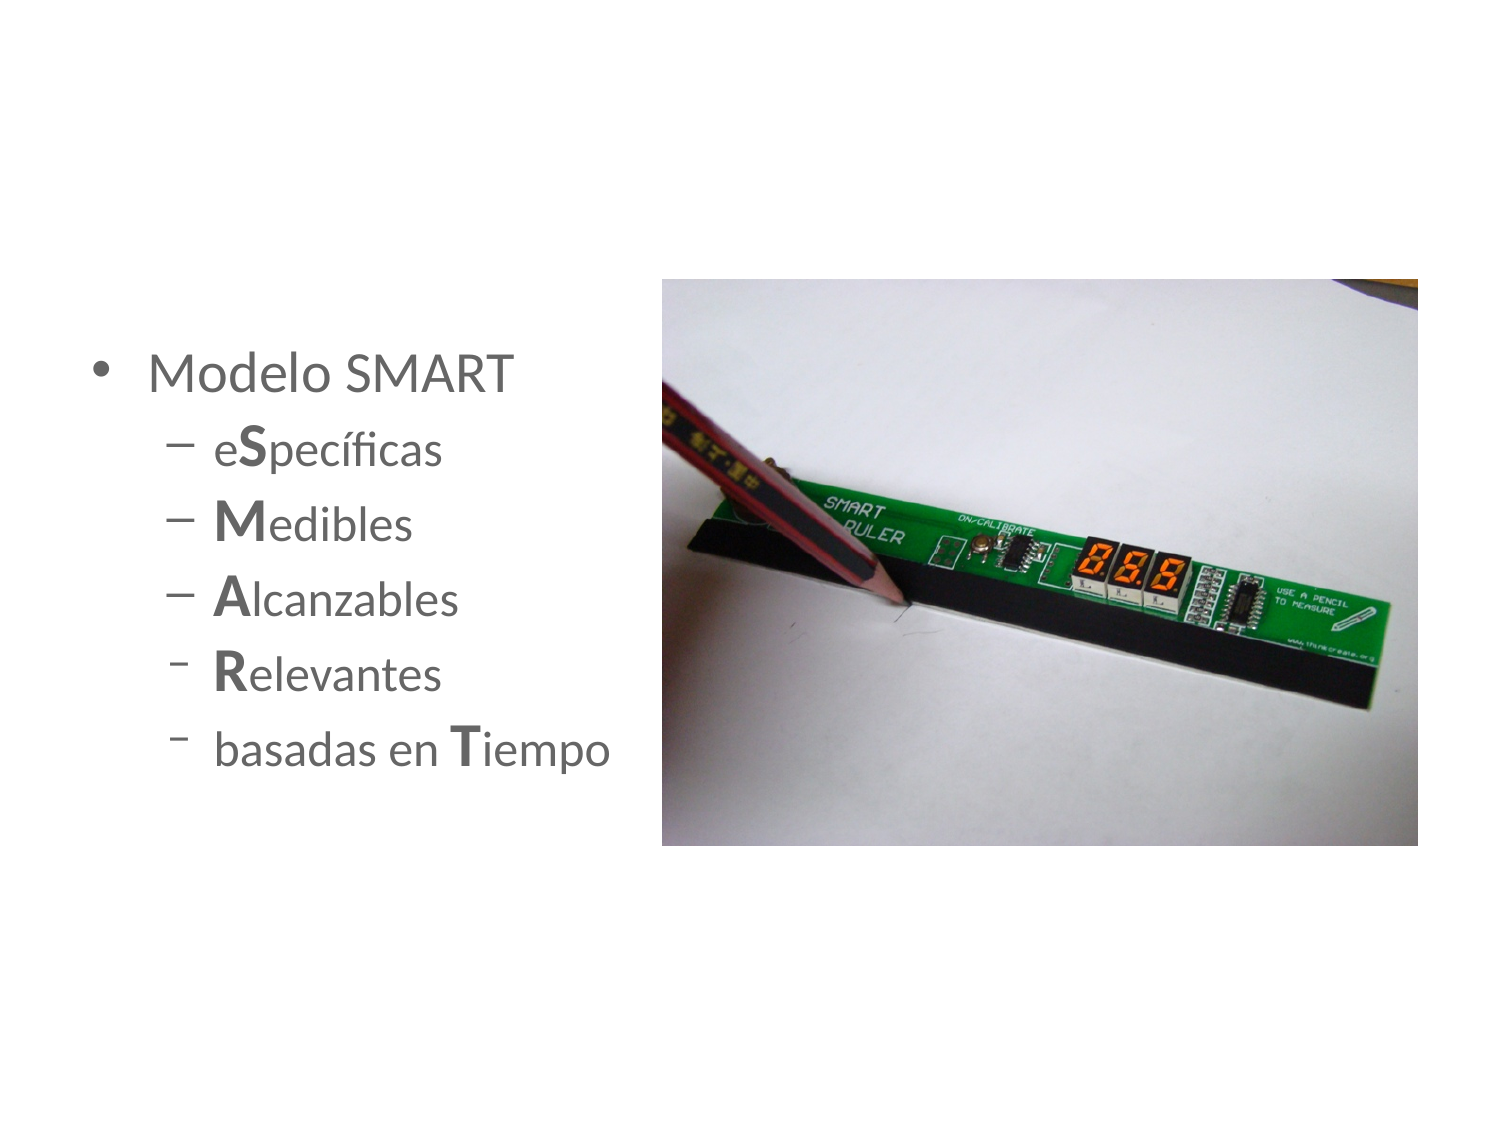

Modelo SMART
eSpecíficas
Medibles
Alcanzables
Relevantes
basadas en Tiempo